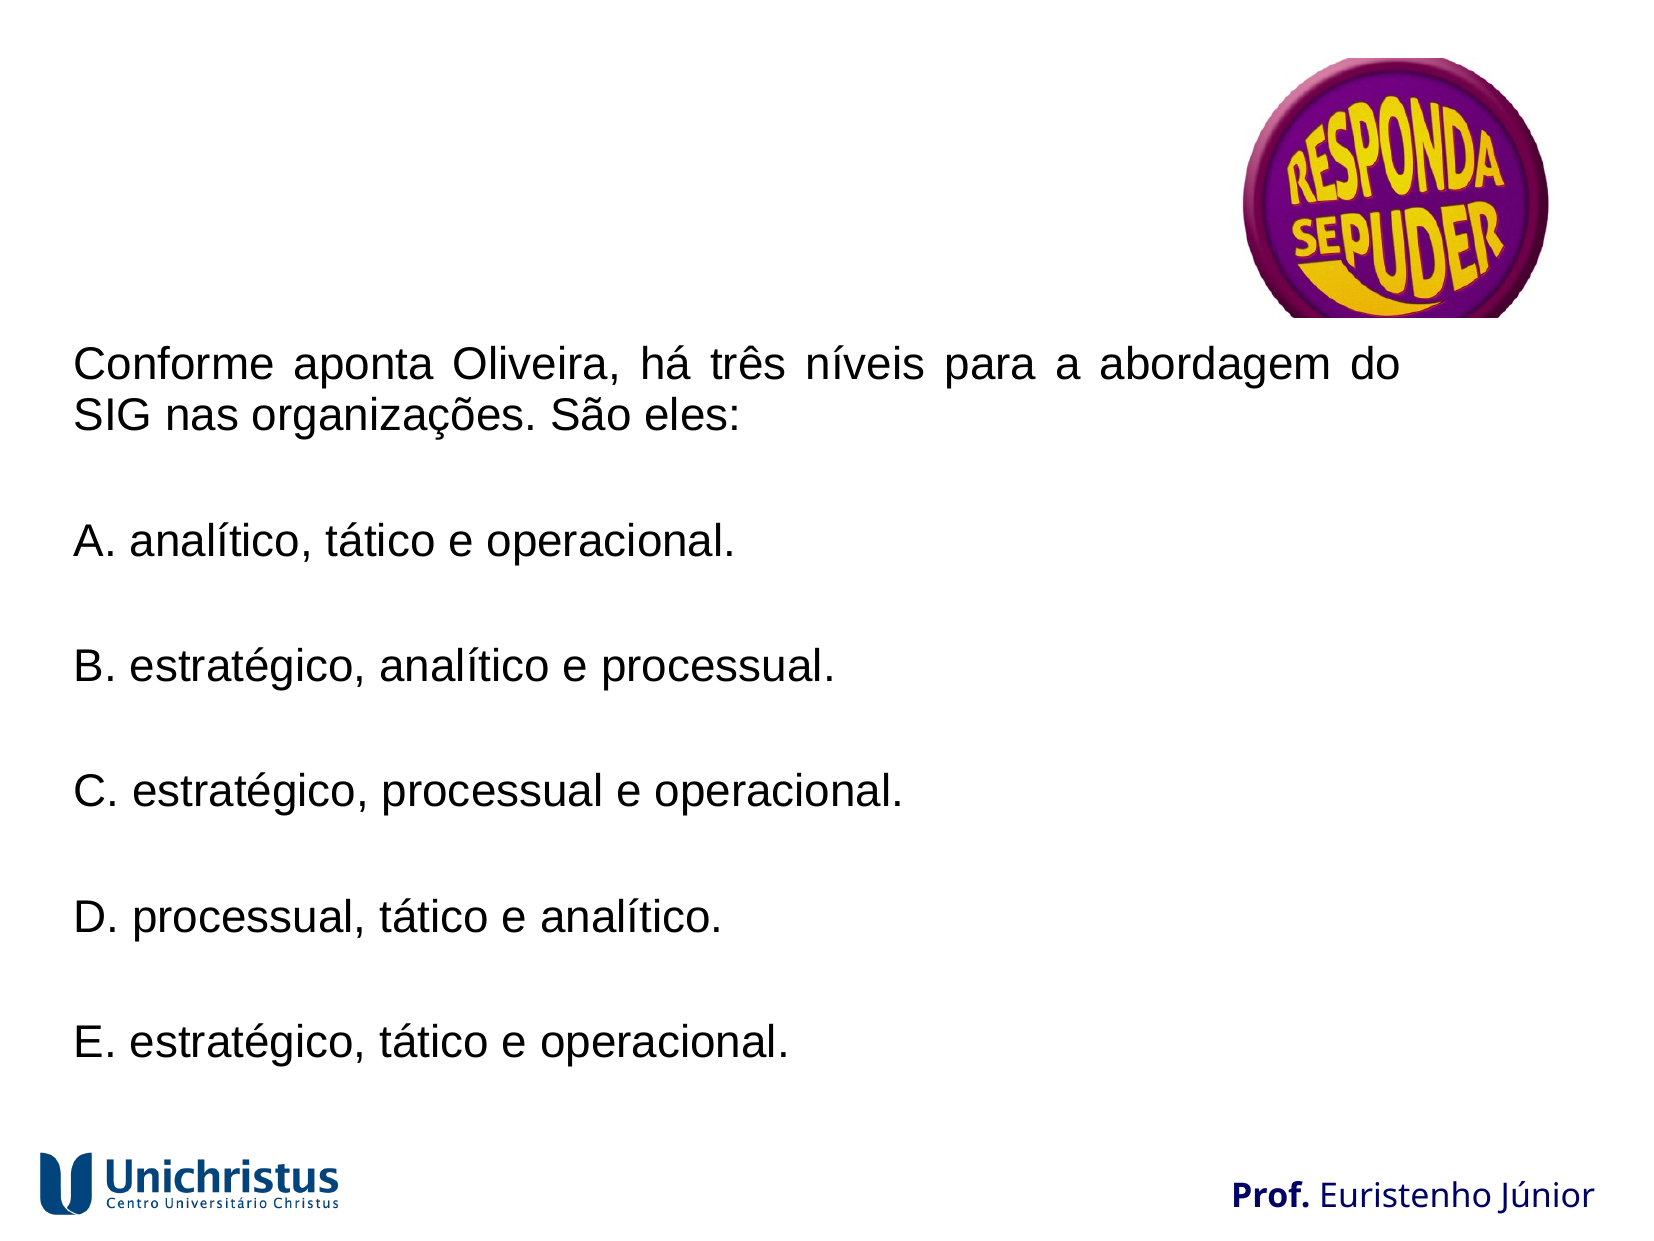

Conforme aponta Oliveira, há três níveis para a abordagem do SIG nas organizações. São eles:
A. analítico, tático e operacional.
B. estratégico, analítico e processual.
C. estratégico, processual e operacional.
D. processual, tático e analítico.
E. estratégico, tático e operacional.
Prof. Euristenho Júnior